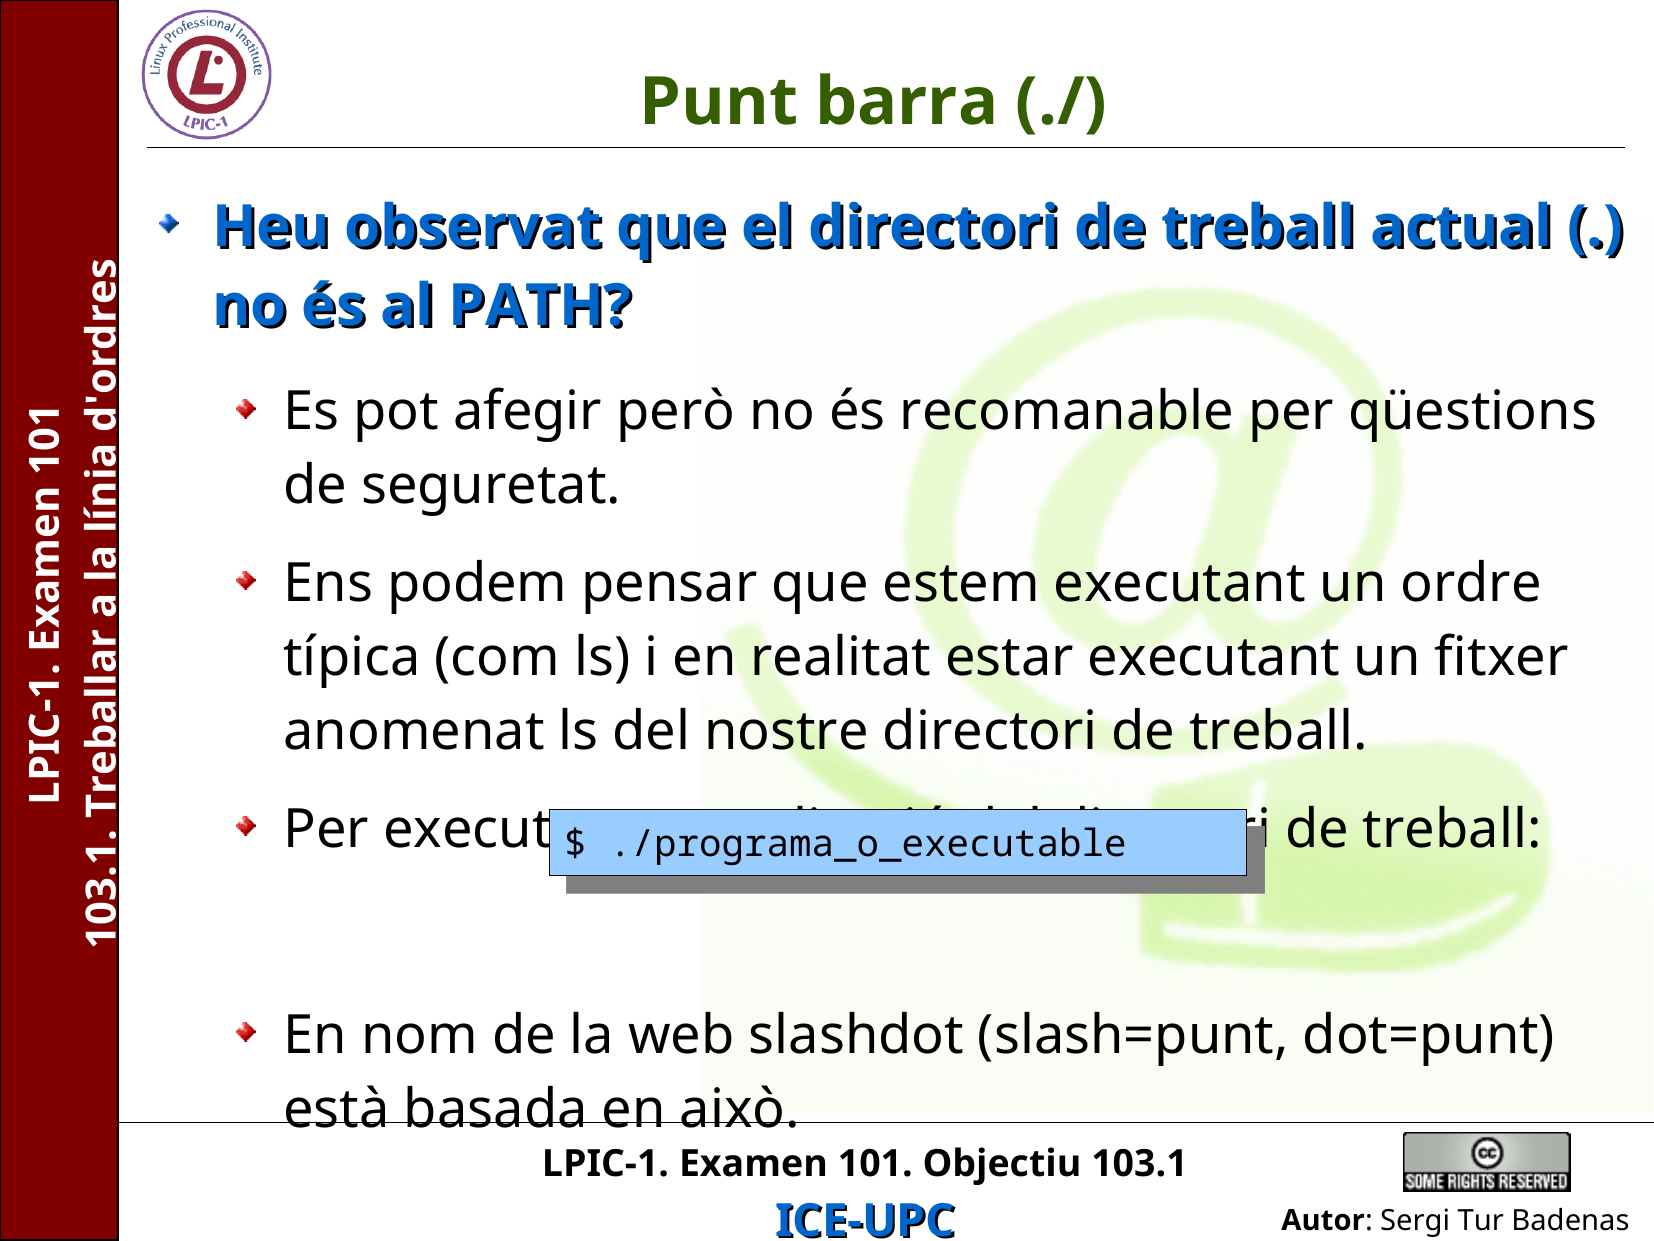

# Punt barra (./)
Heu observat que el directori de treball actual (.) no és al PATH?
Es pot afegir però no és recomanable per qüestions de seguretat.
Ens podem pensar que estem executant un ordre típica (com ls) i en realitat estar executant un fitxer anomenat ls del nostre directori de treball.
Per executar una aplicació del directori de treball:
En nom de la web slashdot (slash=punt, dot=punt) està basada en això.
$ ./programa_o_executable